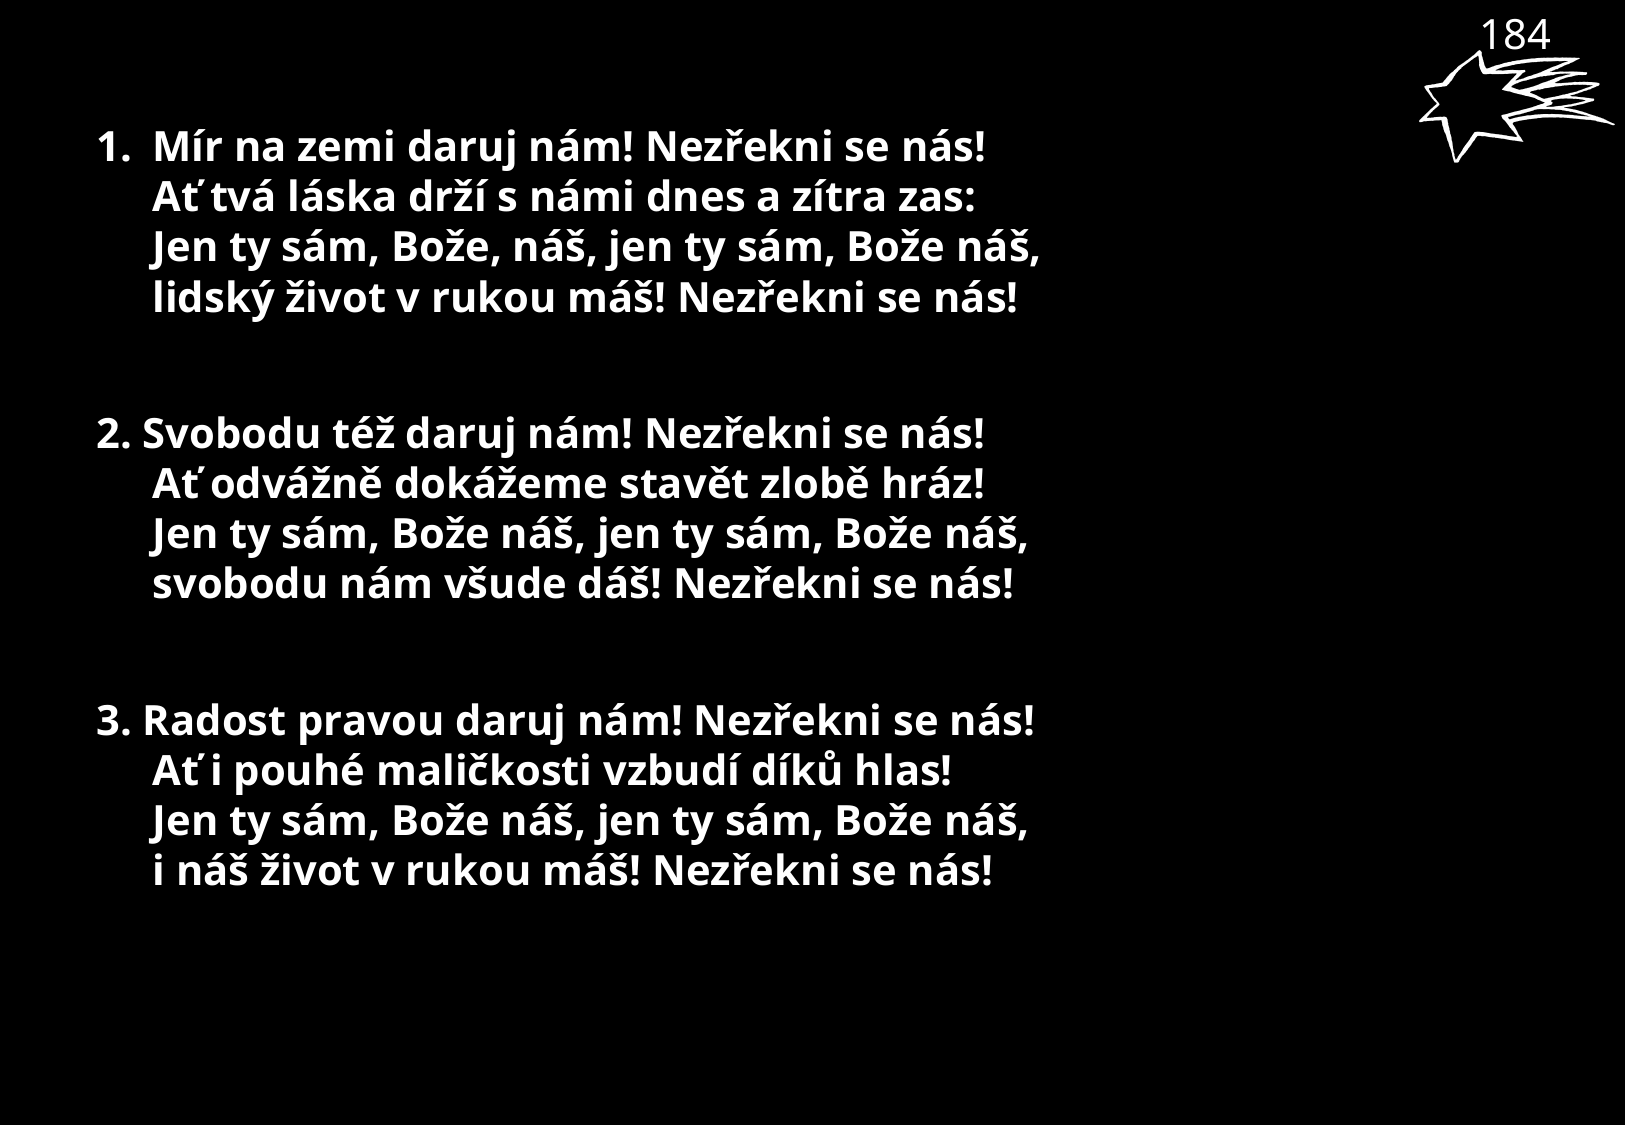

184
# 1. 	Mír na zemi daruj nám! Nezřekni se nás! Ať tvá láska drží s námi dnes a zítra zas: Jen ty sám, Bože, náš, jen ty sám, Bože náš, lidský život v rukou máš! Nezřekni se nás!
2. Svobodu též daruj nám! Nezřekni se nás!
Ať odvážně dokážeme stavět zlobě hráz!
Jen ty sám, Bože náš, jen ty sám, Bože náš,
svobodu nám všude dáš! Nezřekni se nás!
3. Radost pravou daruj nám! Nezřekni se nás!
Ať i pouhé maličkosti vzbudí díků hlas!
Jen ty sám, Bože náš, jen ty sám, Bože náš,
i náš život v rukou máš! Nezřekni se nás!